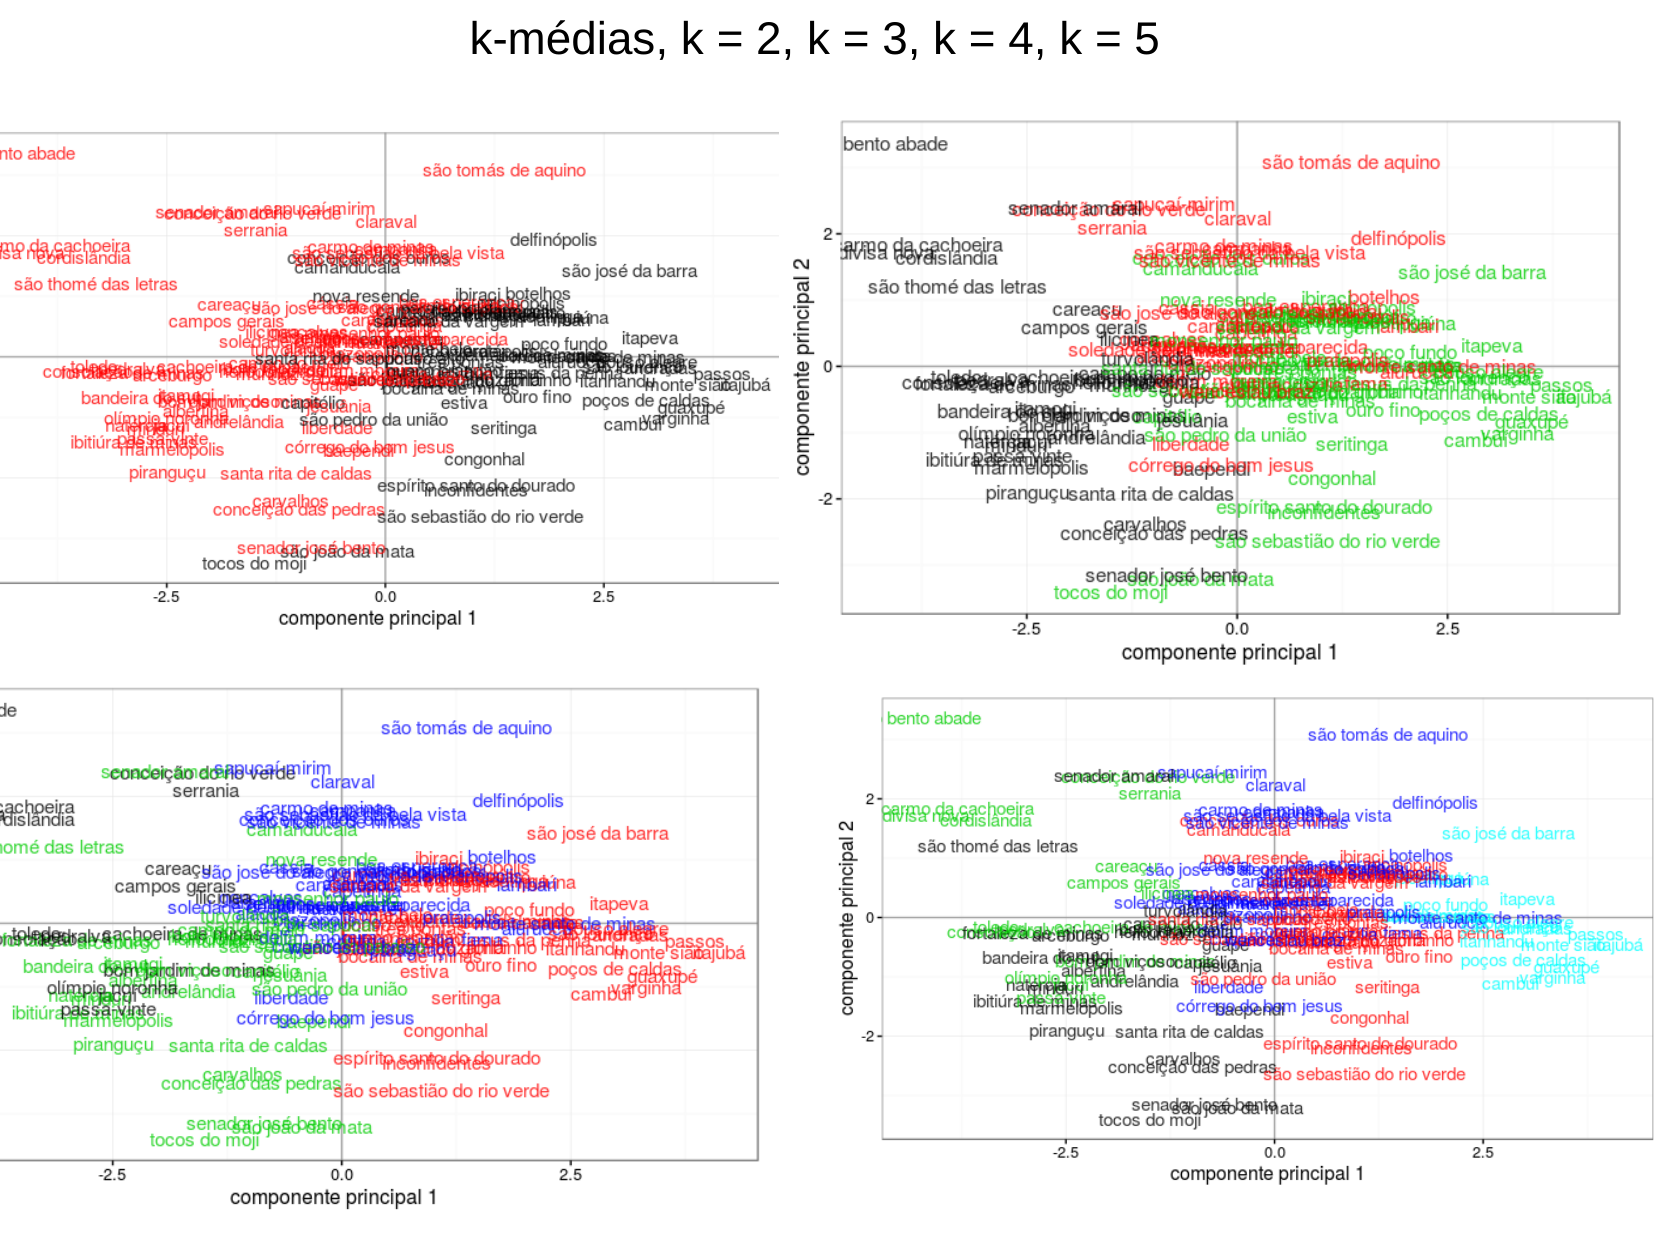

# k-médias, k = 2, k = 3, k = 4, k = 5